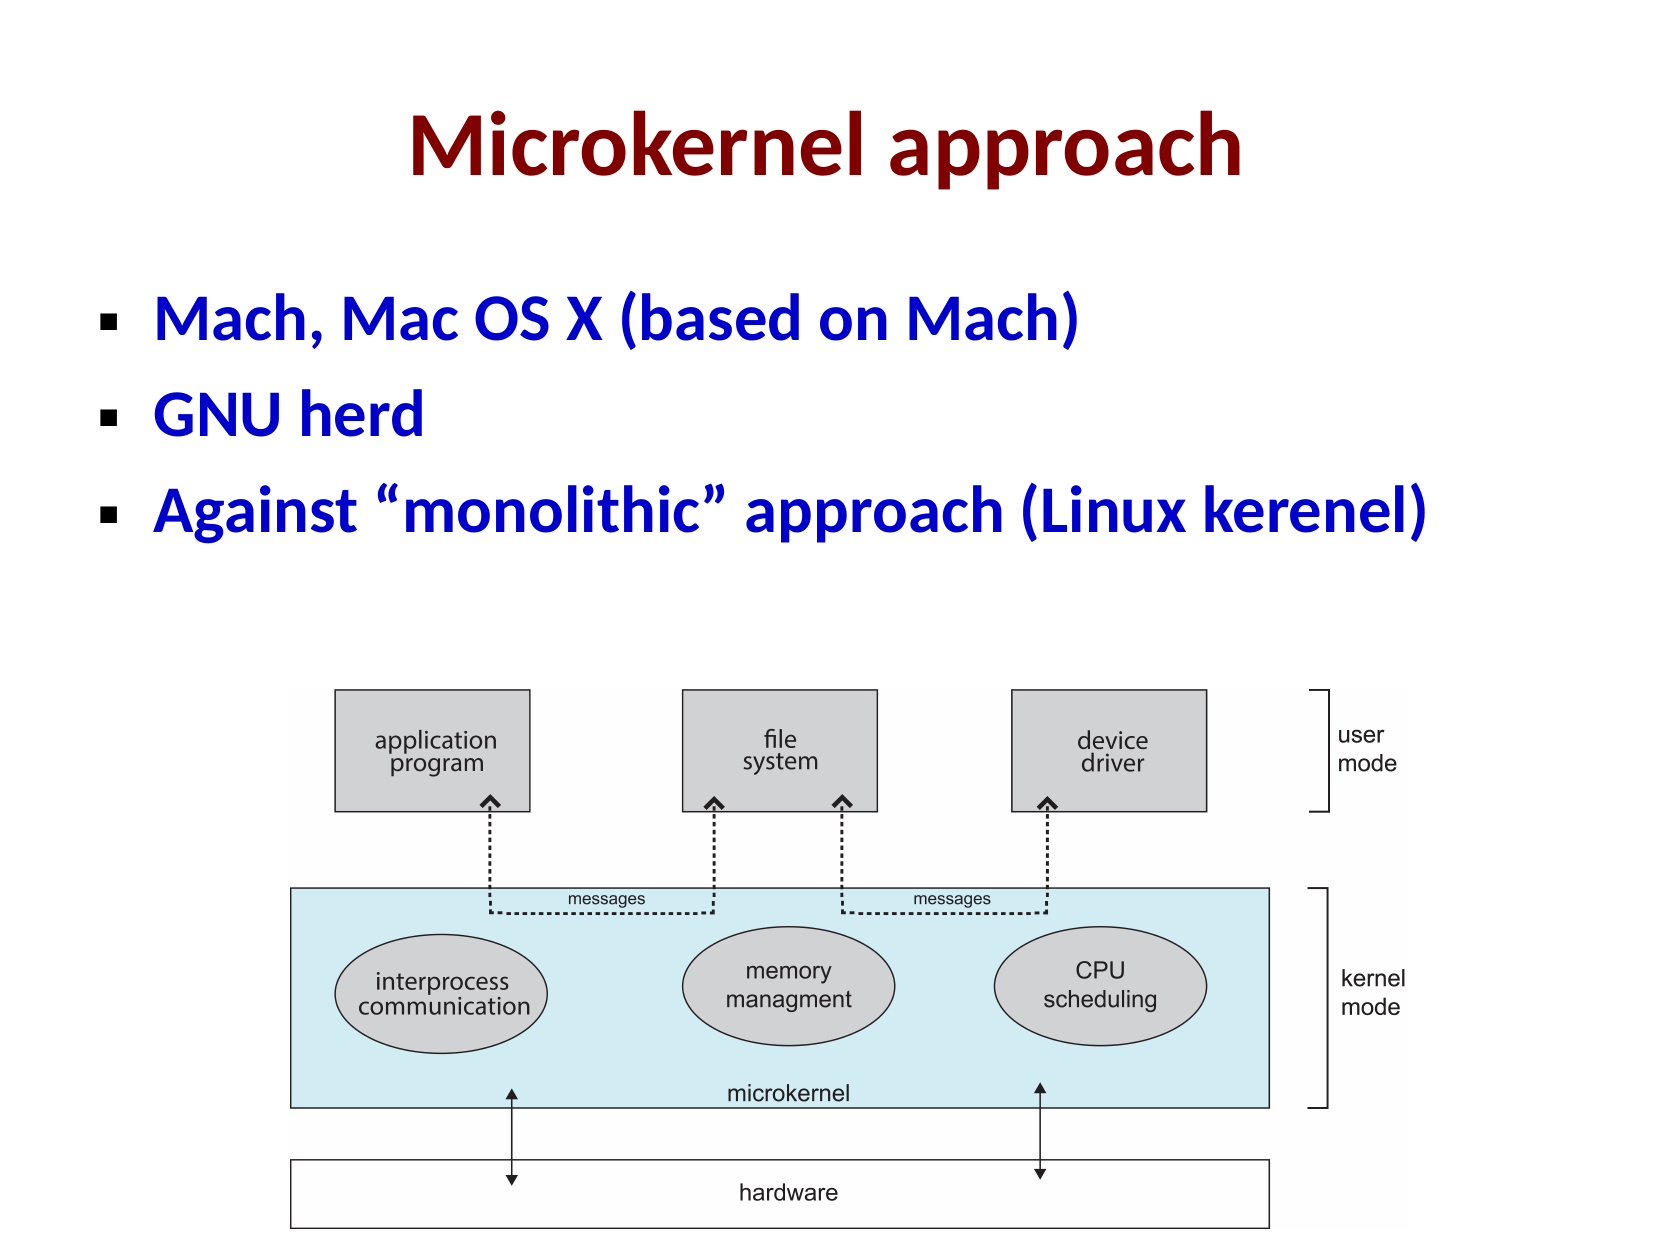

# Microkernel approach
Mach, Mac OS X (based on Mach)
GNU herd
Against “monolithic” approach (Linux kerenel)